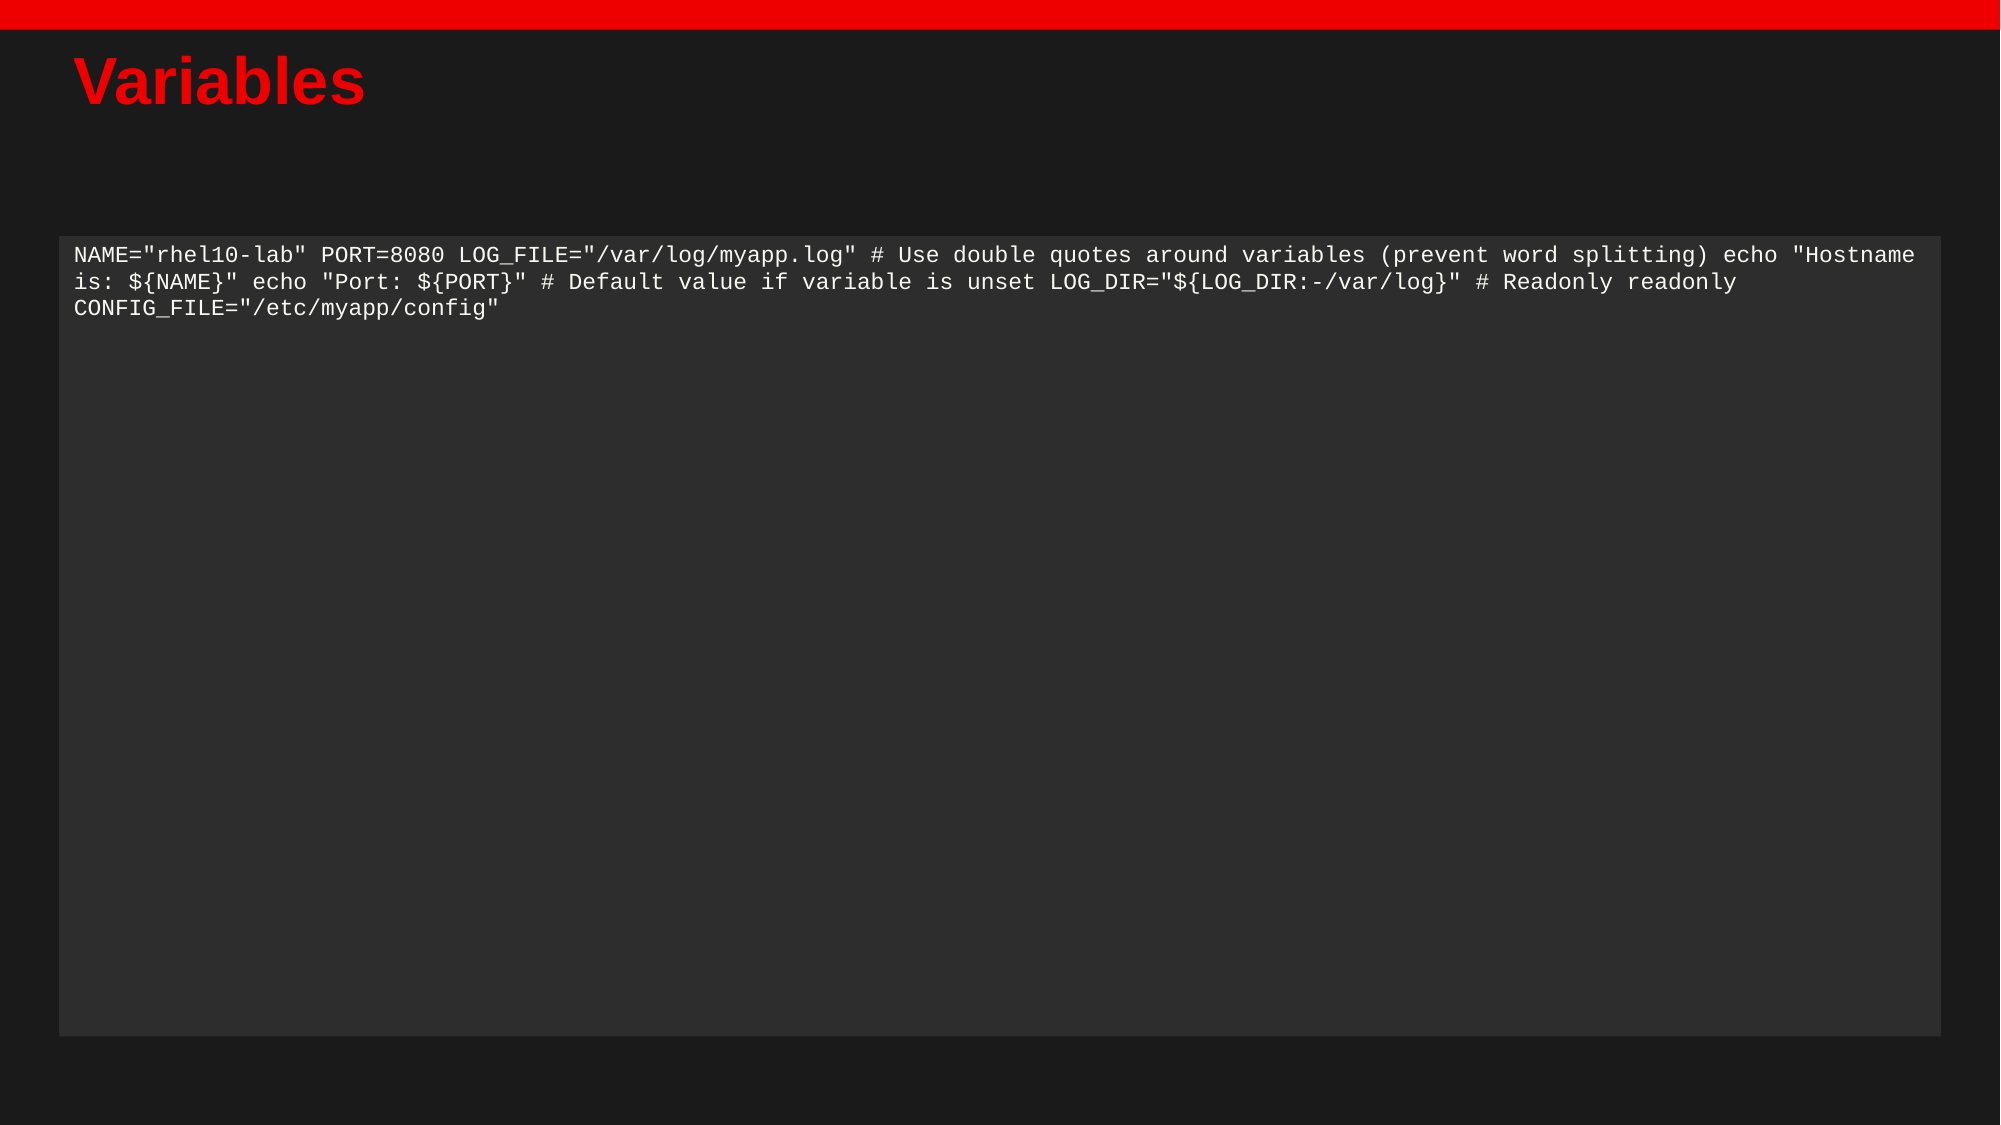

Variables
NAME="rhel10-lab" PORT=8080 LOG_FILE="/var/log/myapp.log" # Use double quotes around variables (prevent word splitting) echo "Hostname is: ${NAME}" echo "Port: ${PORT}" # Default value if variable is unset LOG_DIR="${LOG_DIR:-/var/log}" # Readonly readonly CONFIG_FILE="/etc/myapp/config"